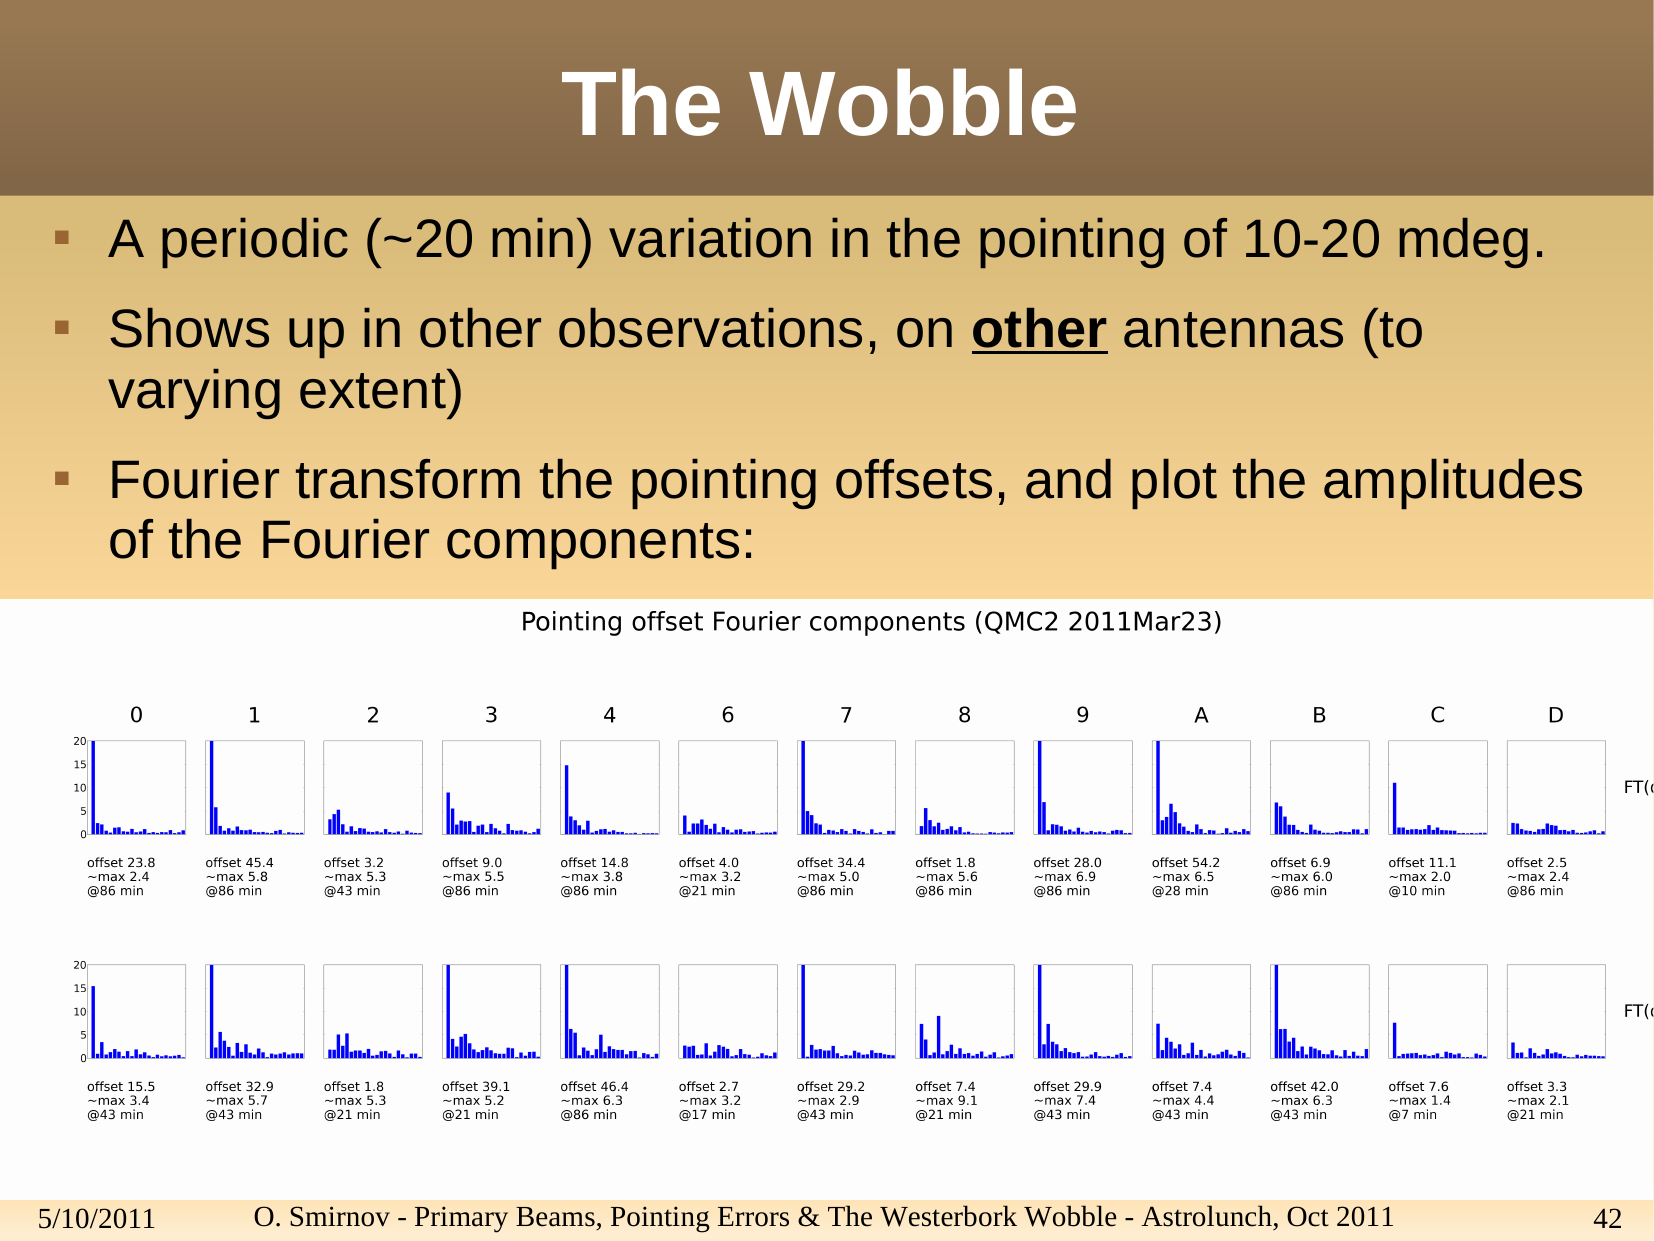

# The Wobble
A periodic (~20 min) variation in the pointing of 10-20 mdeg.
Shows up in other observations, on other antennas (to varying extent)
Fourier transform the pointing offsets, and plot the amplitudes of the Fourier components:
O. Smirnov - Primary Beams, Pointing Errors & The Westerbork Wobble - Astrolunch, Oct 2011
5/10/2011
42